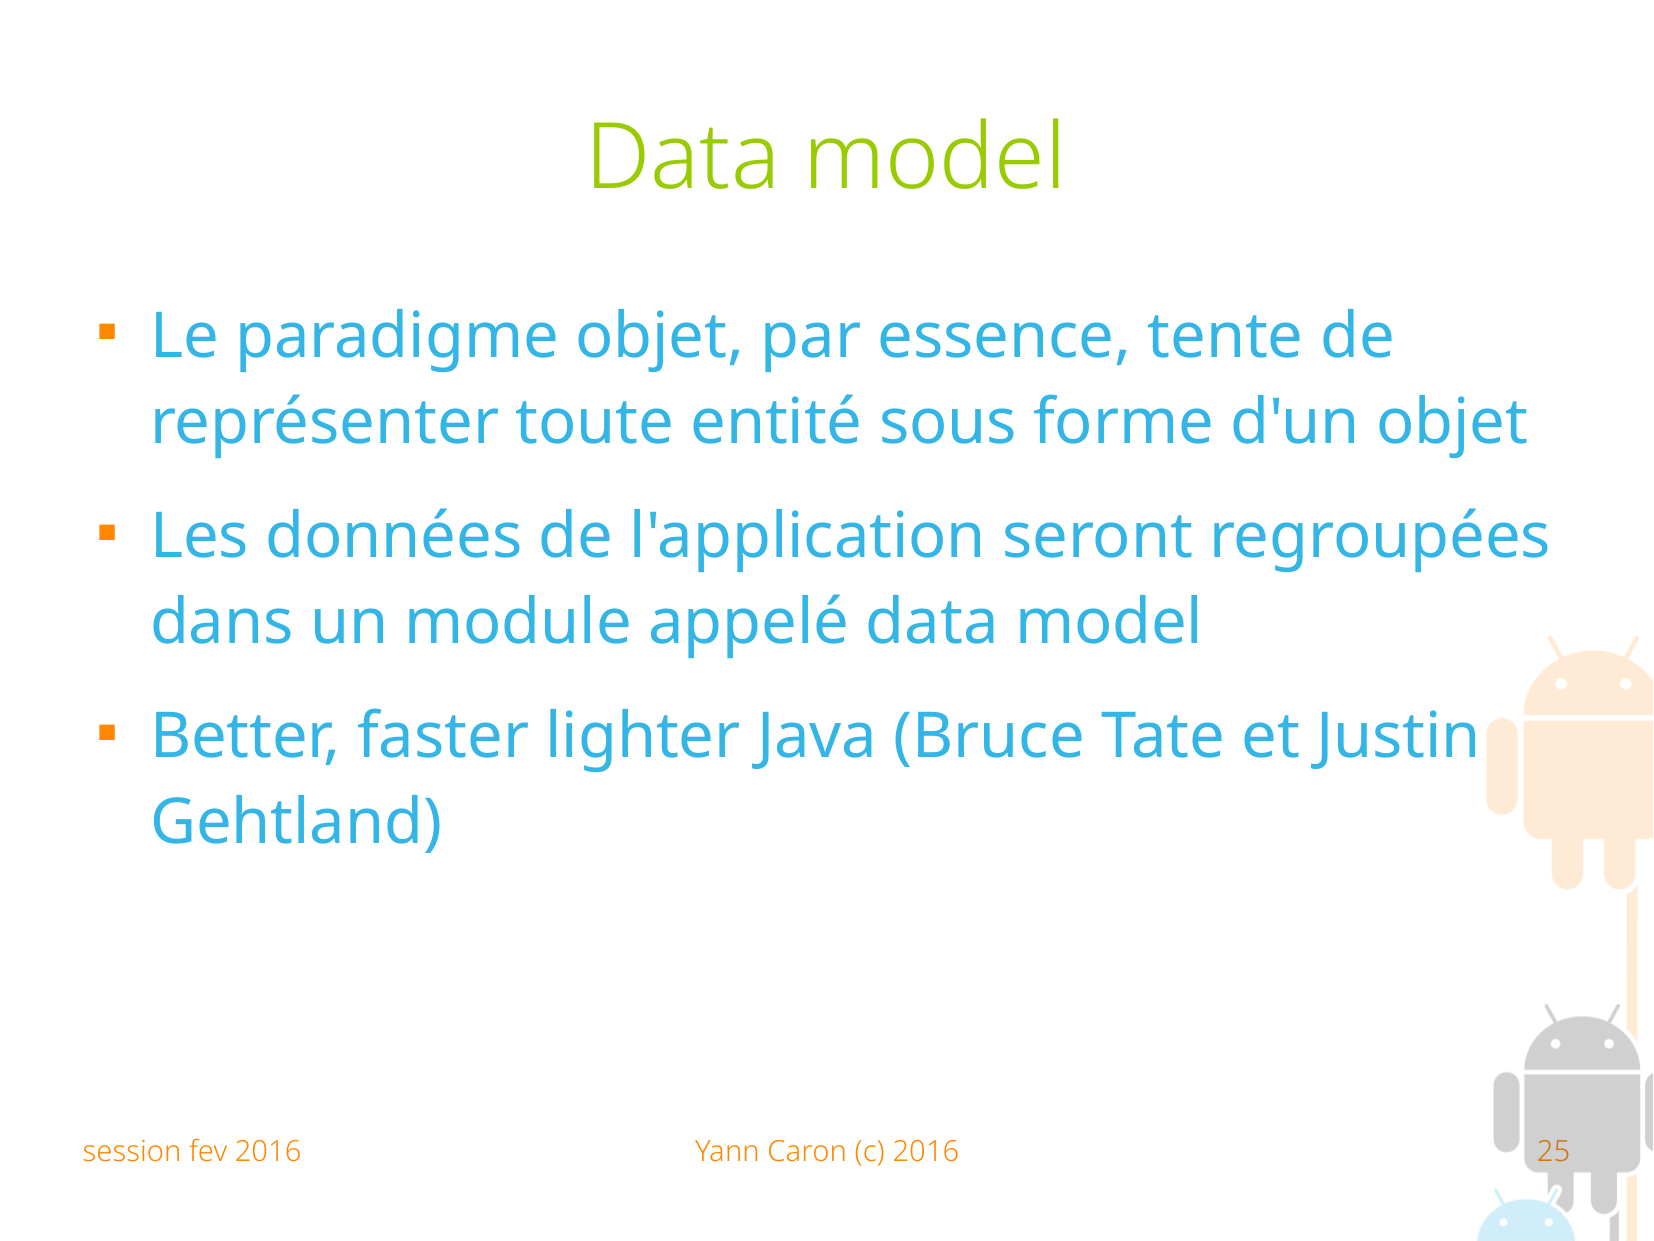

# Data model
Le paradigme objet, par essence, tente de représenter toute entité sous forme d'un objet
Les données de l'application seront regroupées dans un module appelé data model
Better, faster lighter Java (Bruce Tate et Justin Gehtland)
session fev 2016
Yann Caron (c) 2016
25